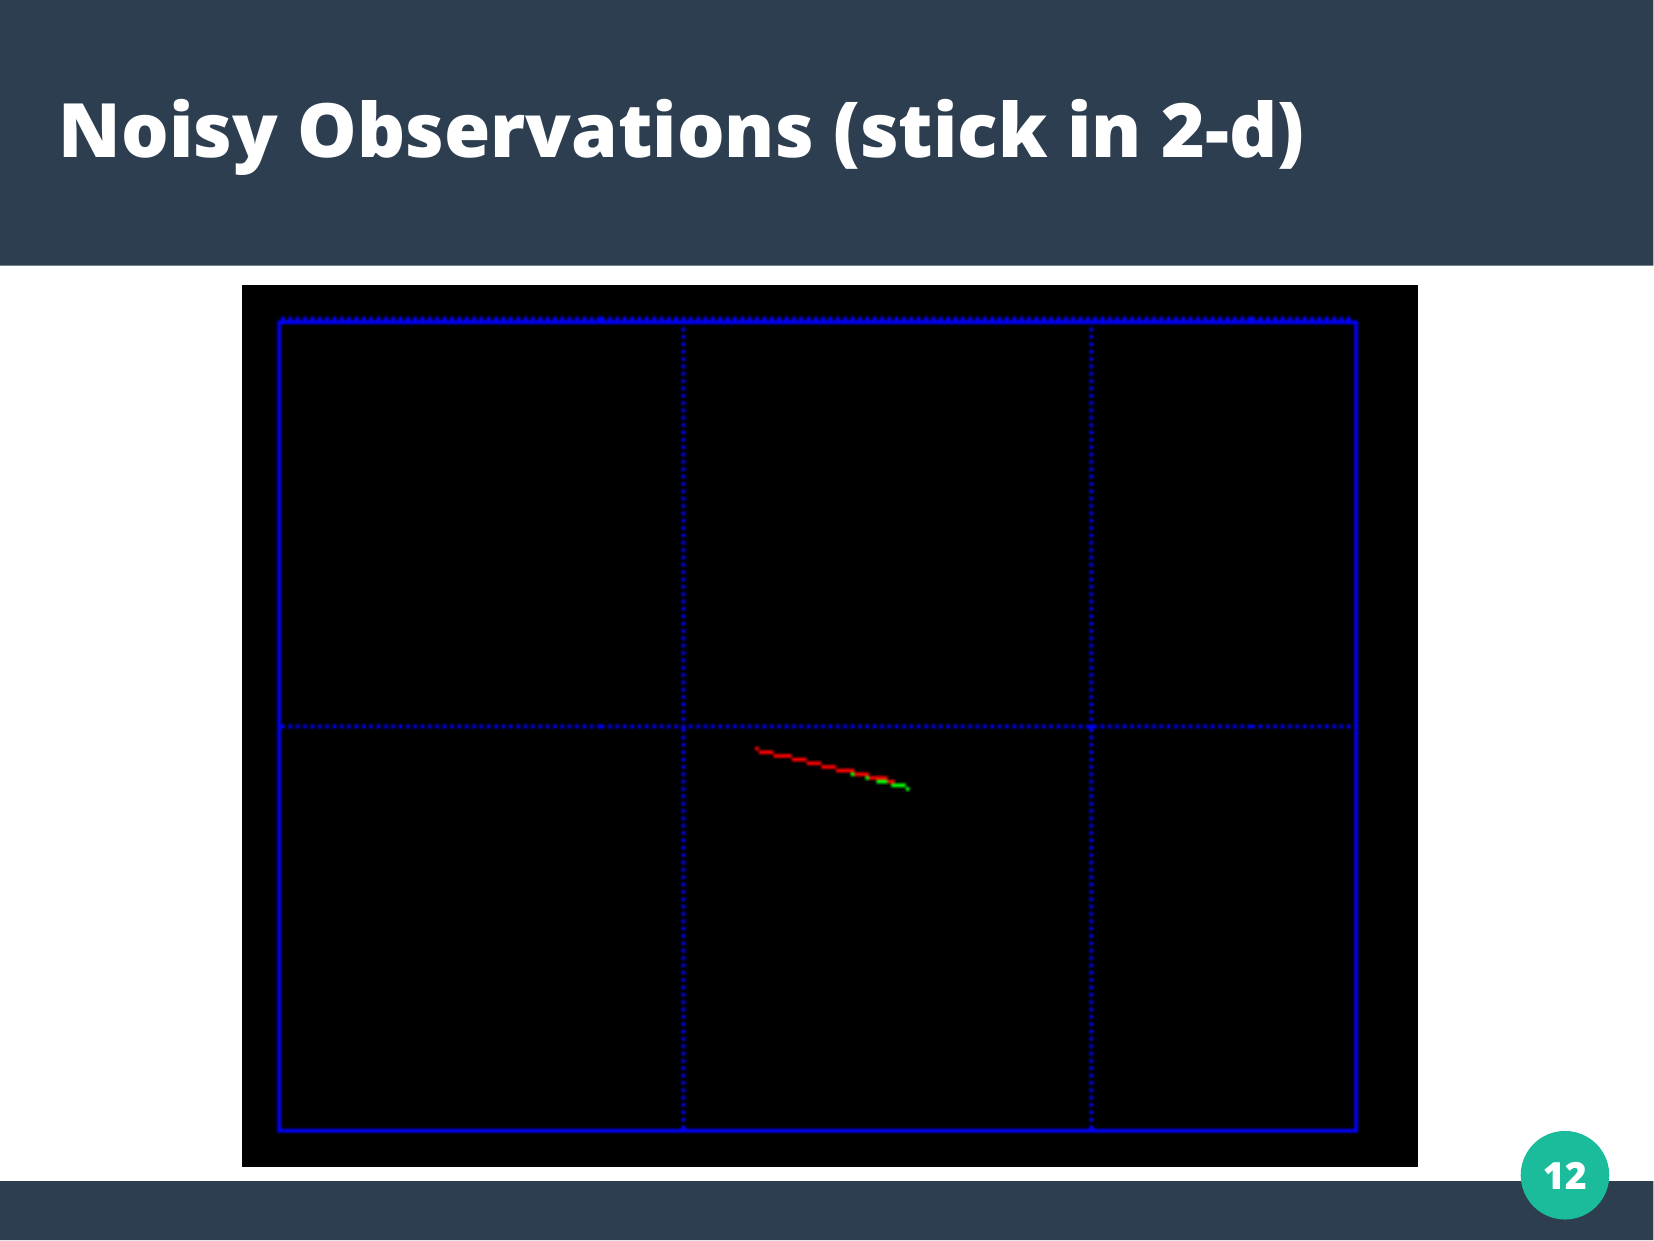

# Noisy Observations (stick in 2-d)
12